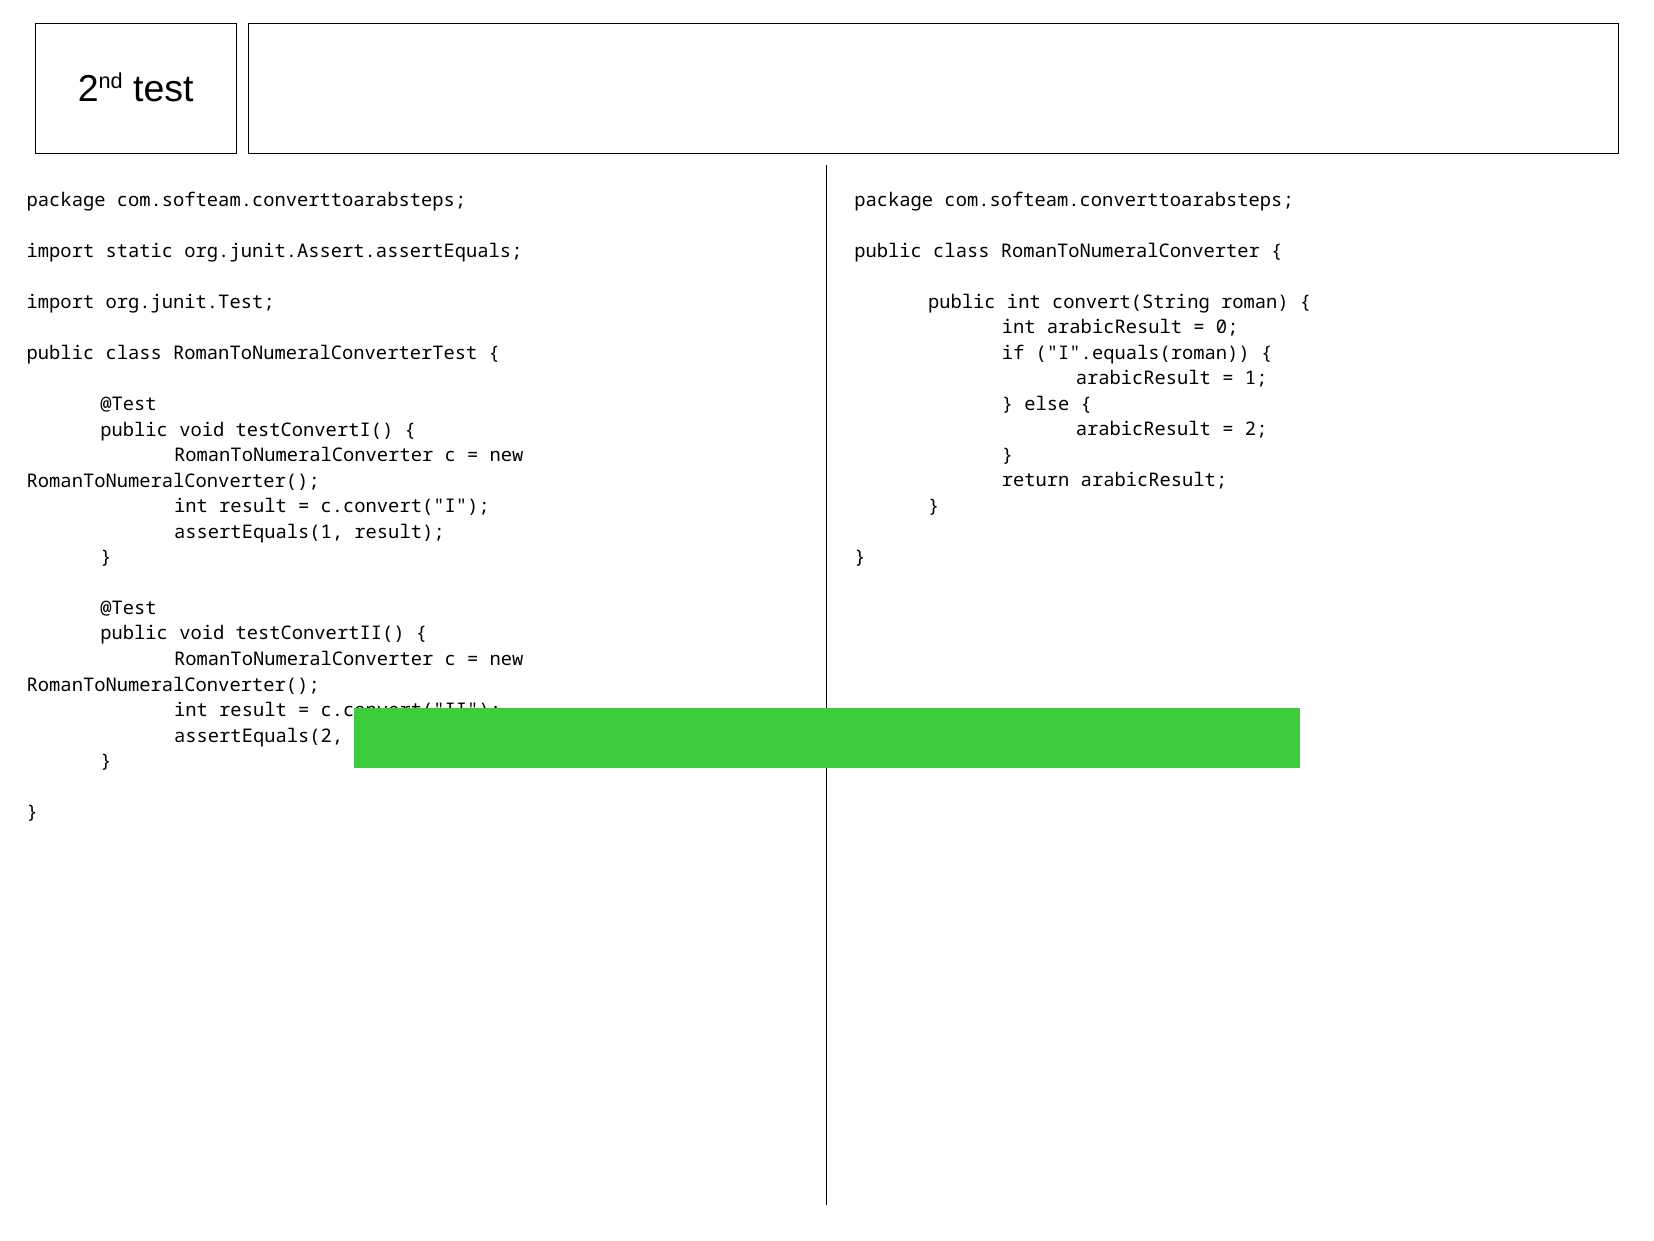

2nd test
package com.softeam.converttoarabsteps;
public class RomanToNumeralConverter {
	public int convert(String roman) {
		int arabicResult = 0;
		if ("I".equals(roman)) {
			arabicResult = 1;
		} else {
			arabicResult = 2;
		}
		return arabicResult;
	}
}
package com.softeam.converttoarabsteps;
import static org.junit.Assert.assertEquals;
import org.junit.Test;
public class RomanToNumeralConverterTest {
	@Test
	public void testConvertI() {
		RomanToNumeralConverter c = new RomanToNumeralConverter();
		int result = c.convert("I");
		assertEquals(1, result);
	}
	@Test
	public void testConvertII() {
		RomanToNumeralConverter c = new RomanToNumeralConverter();
		int result = c.convert("II");
		assertEquals(2, result);
	}
}